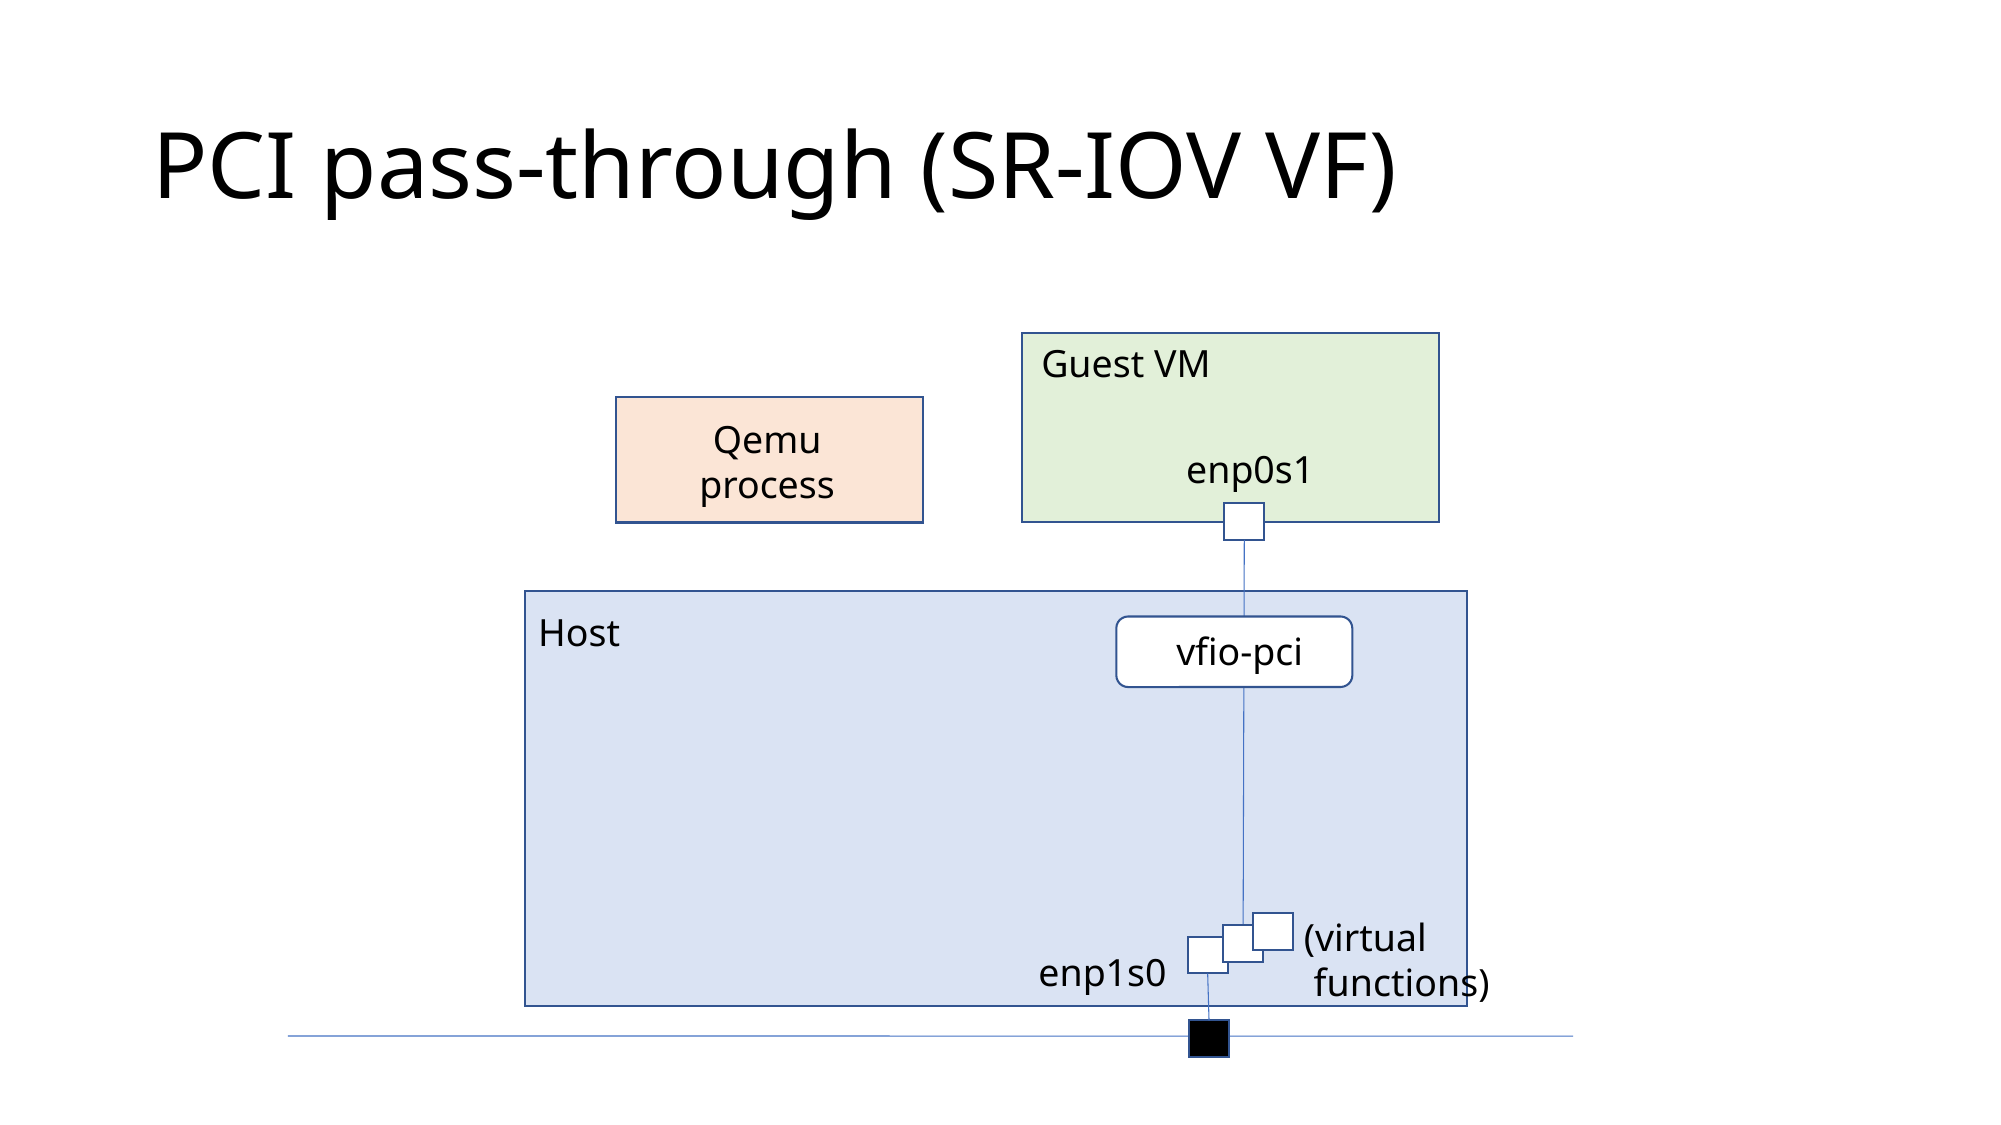

# PCI pass-through (SR-IOV VF)
Guest VM
Qemu
process
enp0s1
Host
vfio-pci
(virtual
 functions)
enp1s0